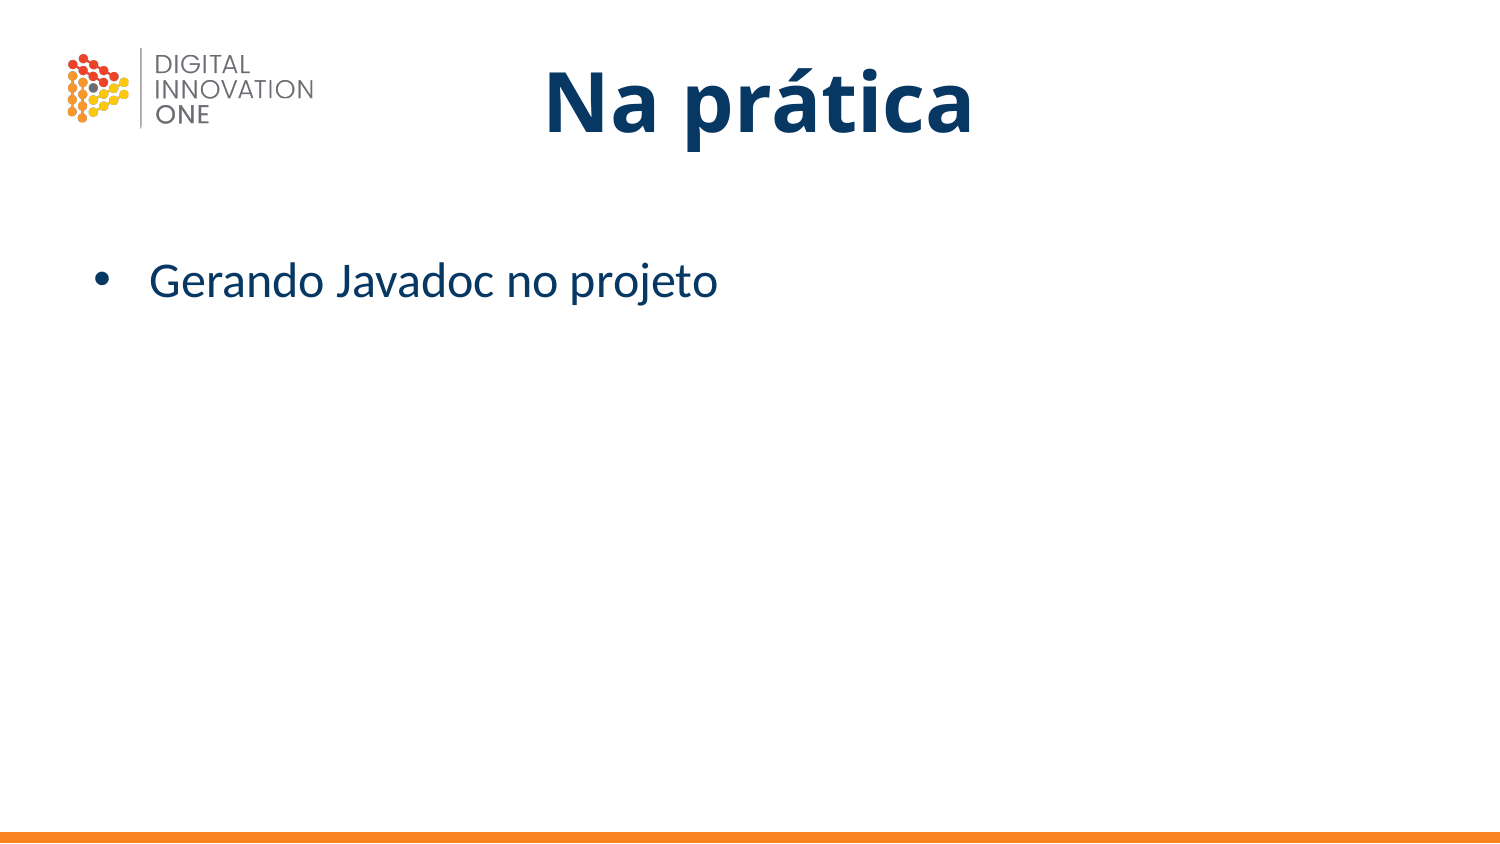

# Na prática
Gerando Javadoc no projeto